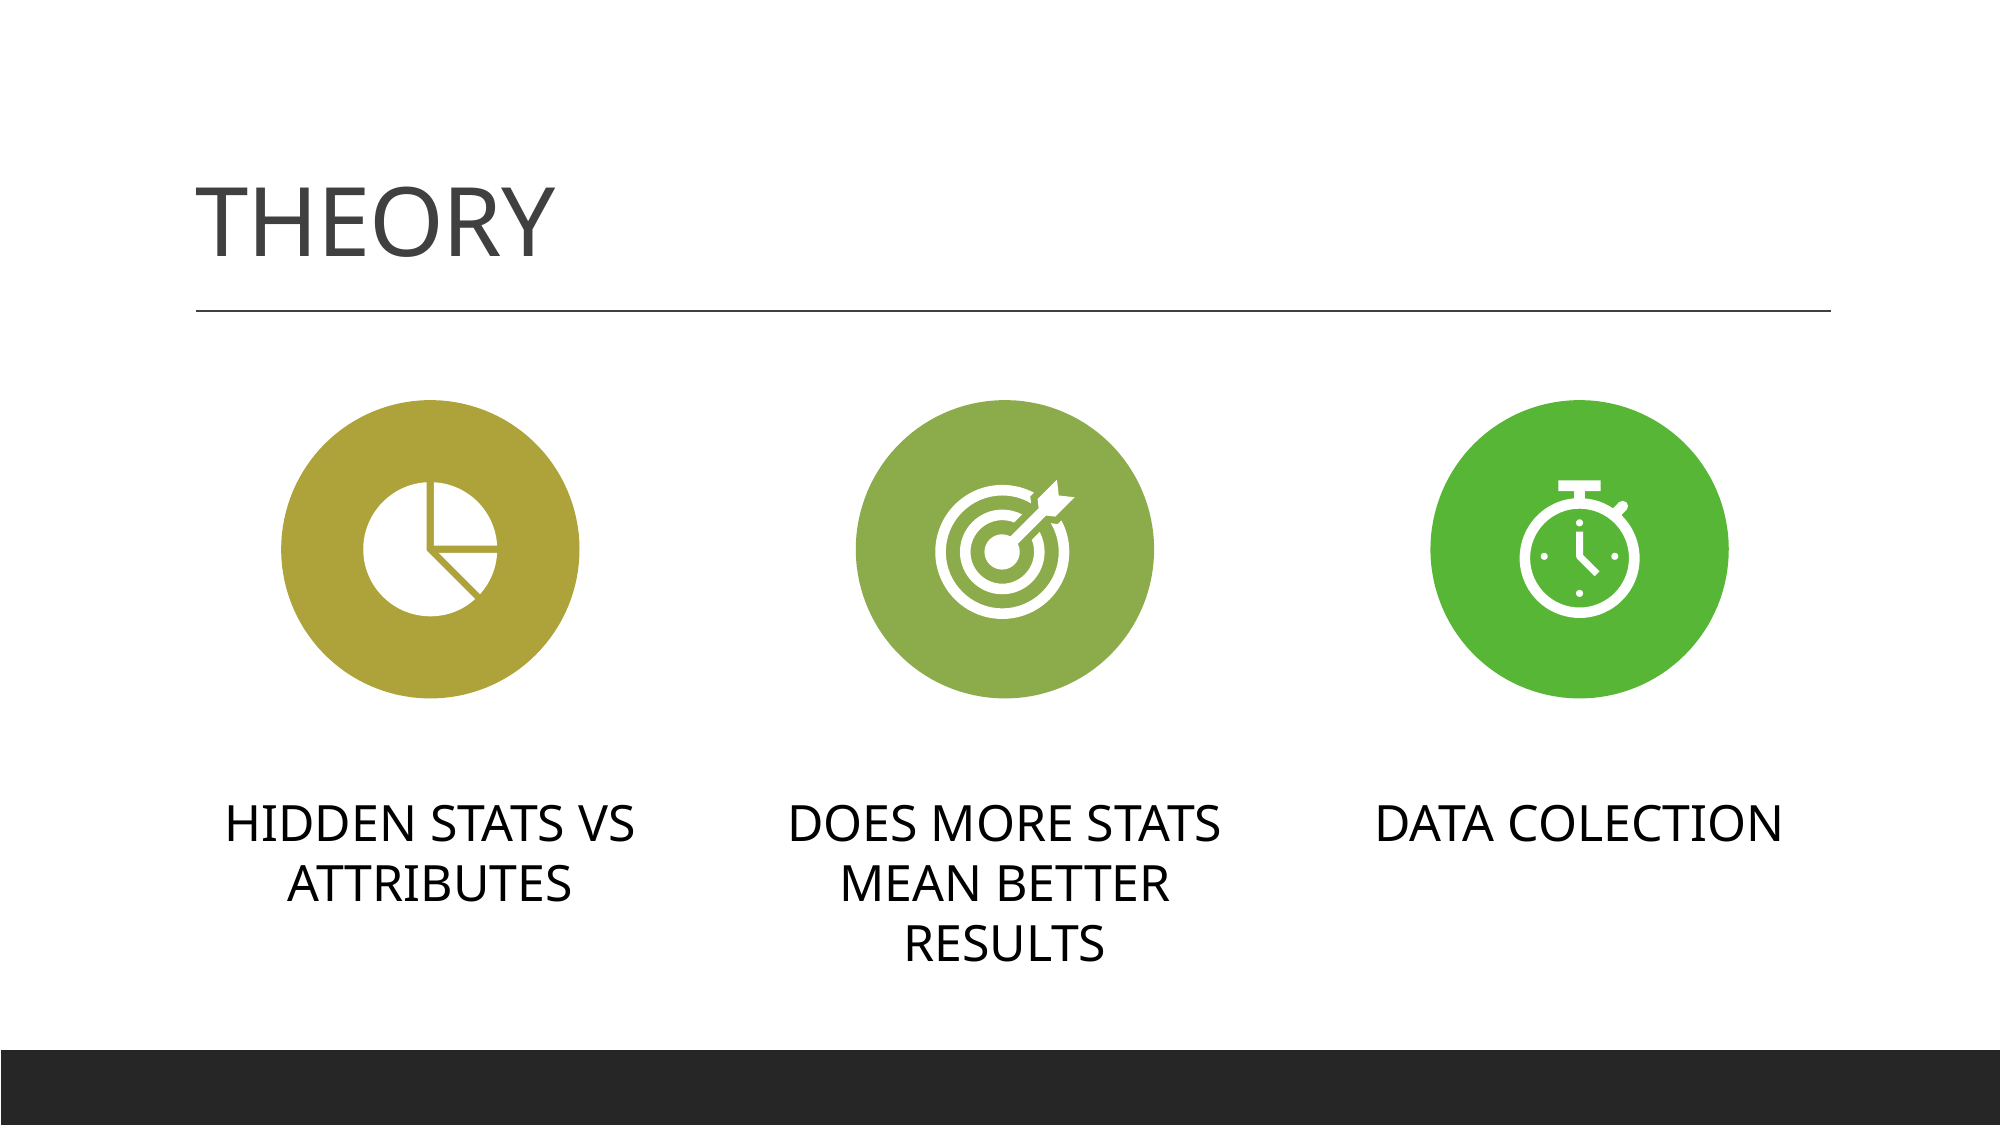

# THEORY
HIDDEN STATS VS ATTRIBUTES
DOES MORE STATS MEAN BETTER RESULTS
DATA COLECTION